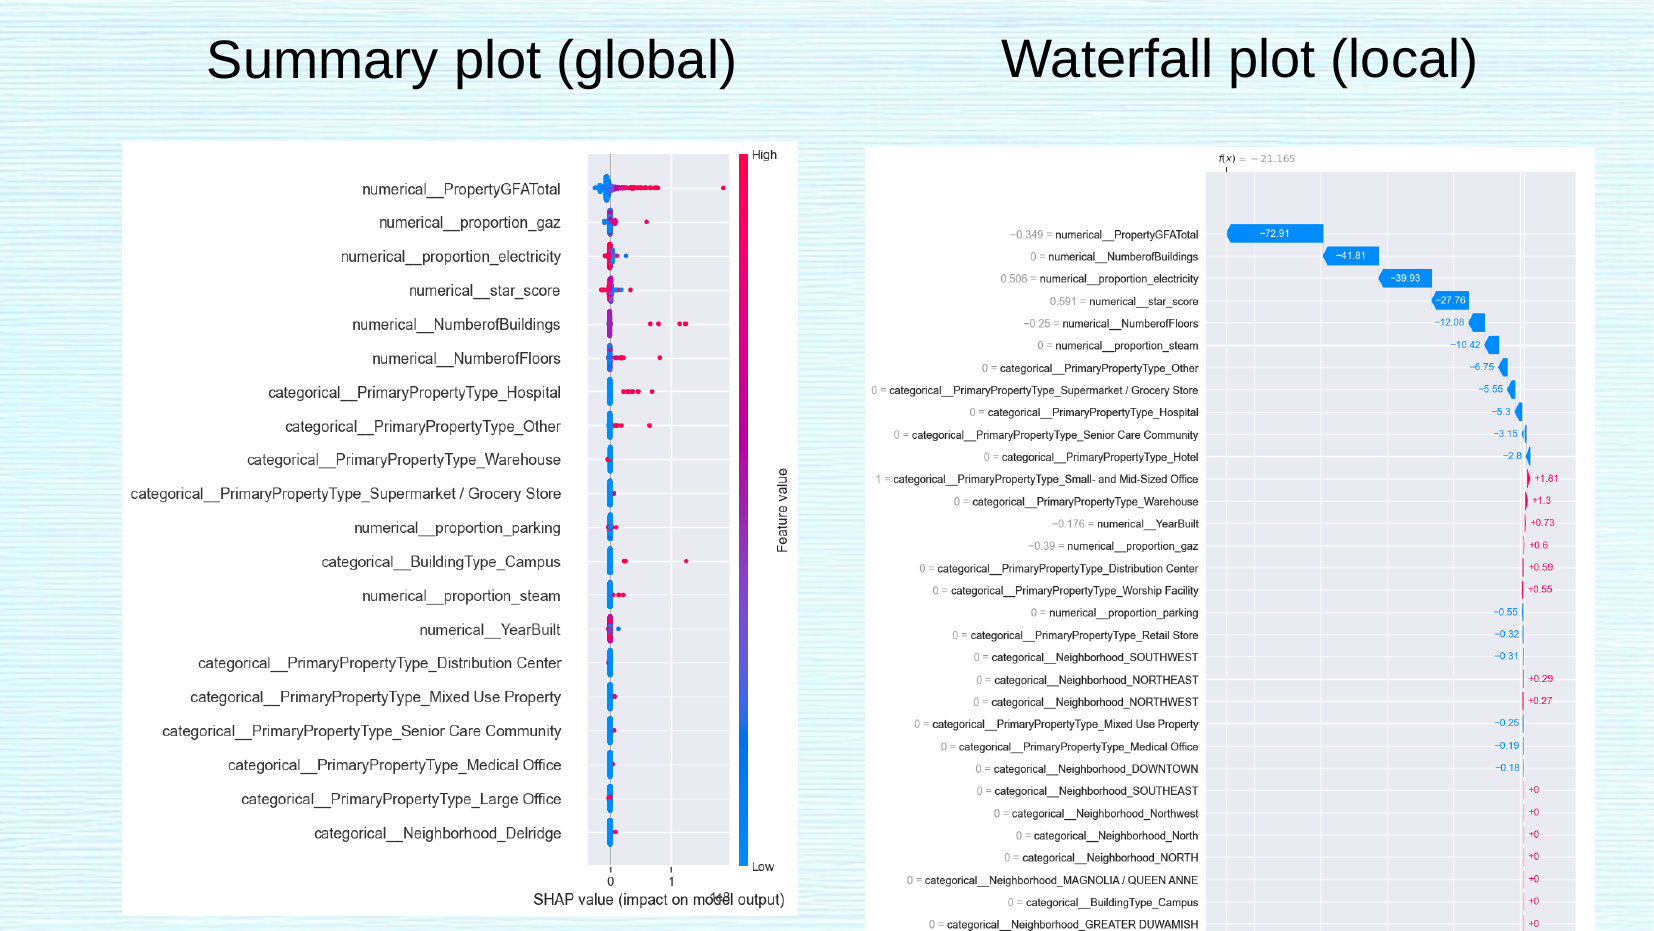

Waterfall plot (local)
# Summary plot (global)